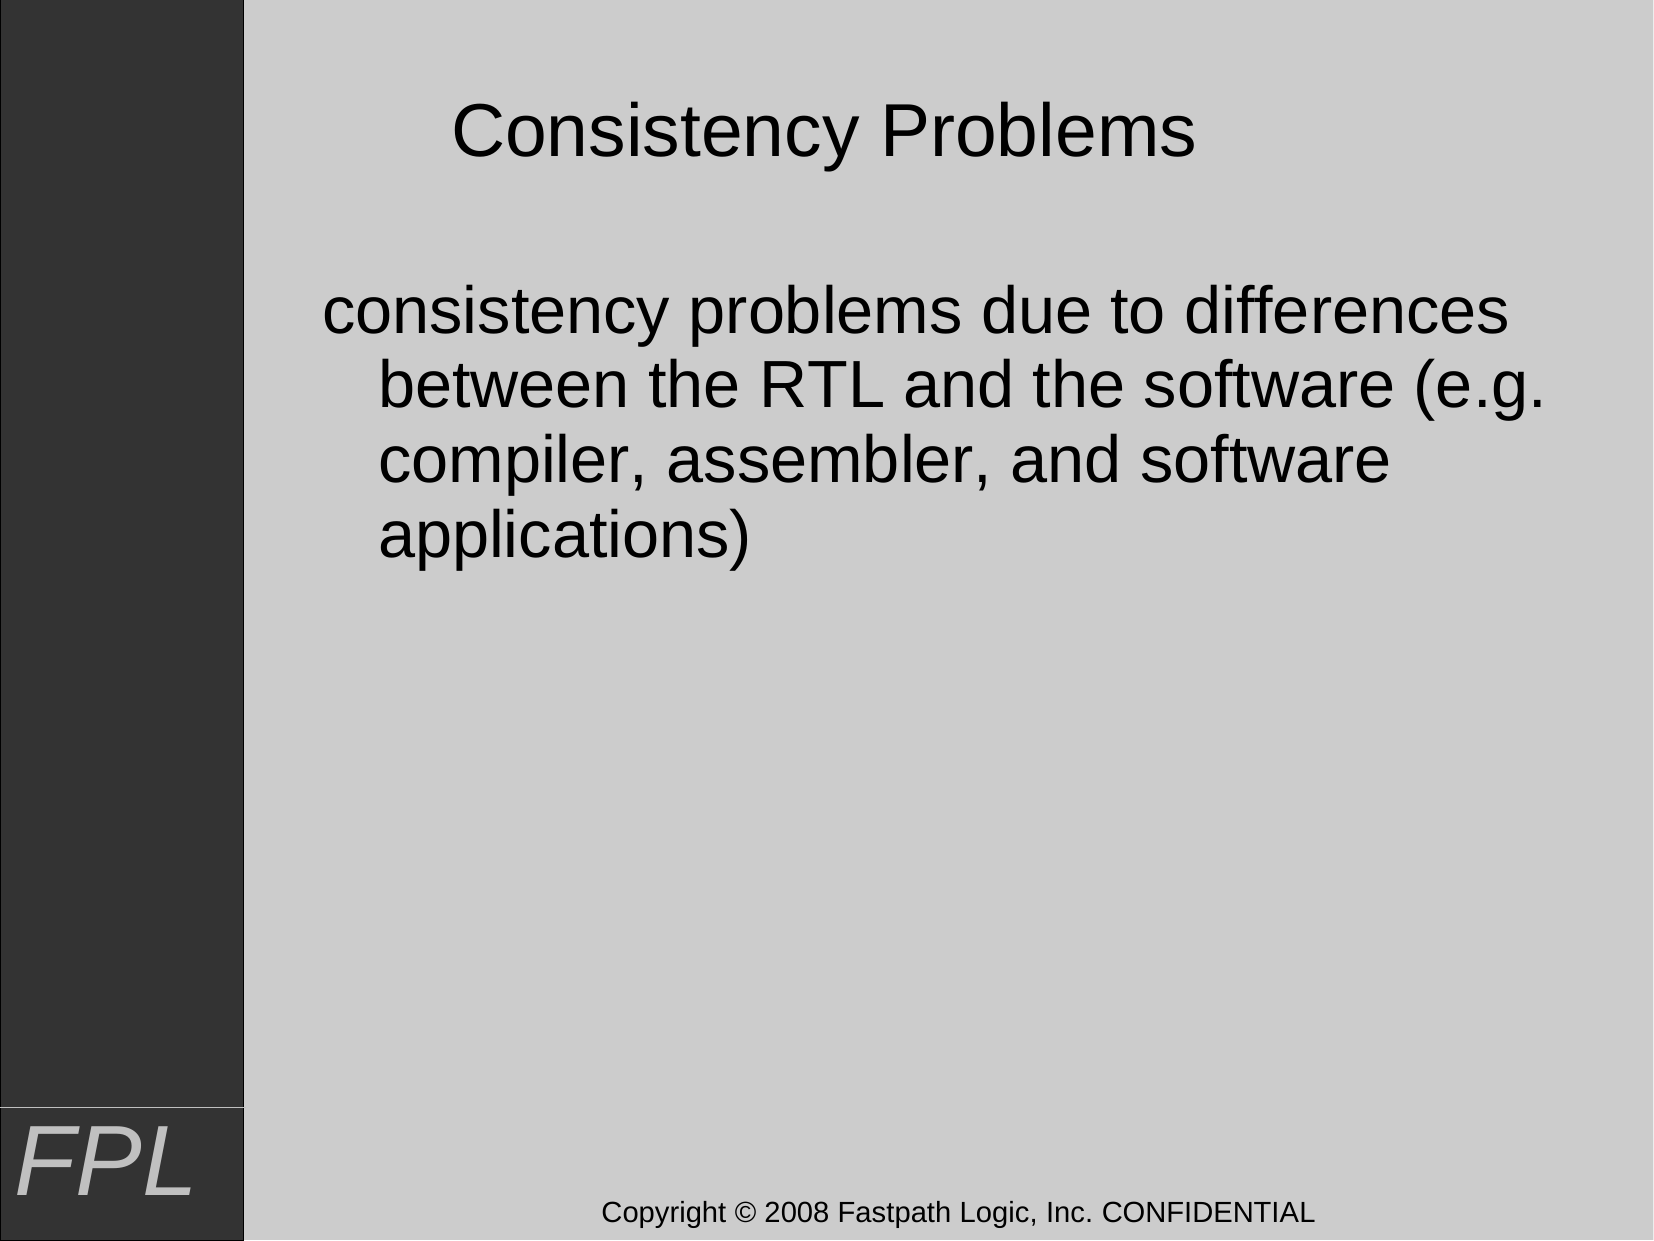

# Consistency Problems
consistency problems due to differences between the RTL and the software (e.g. compiler, assembler, and software applications)